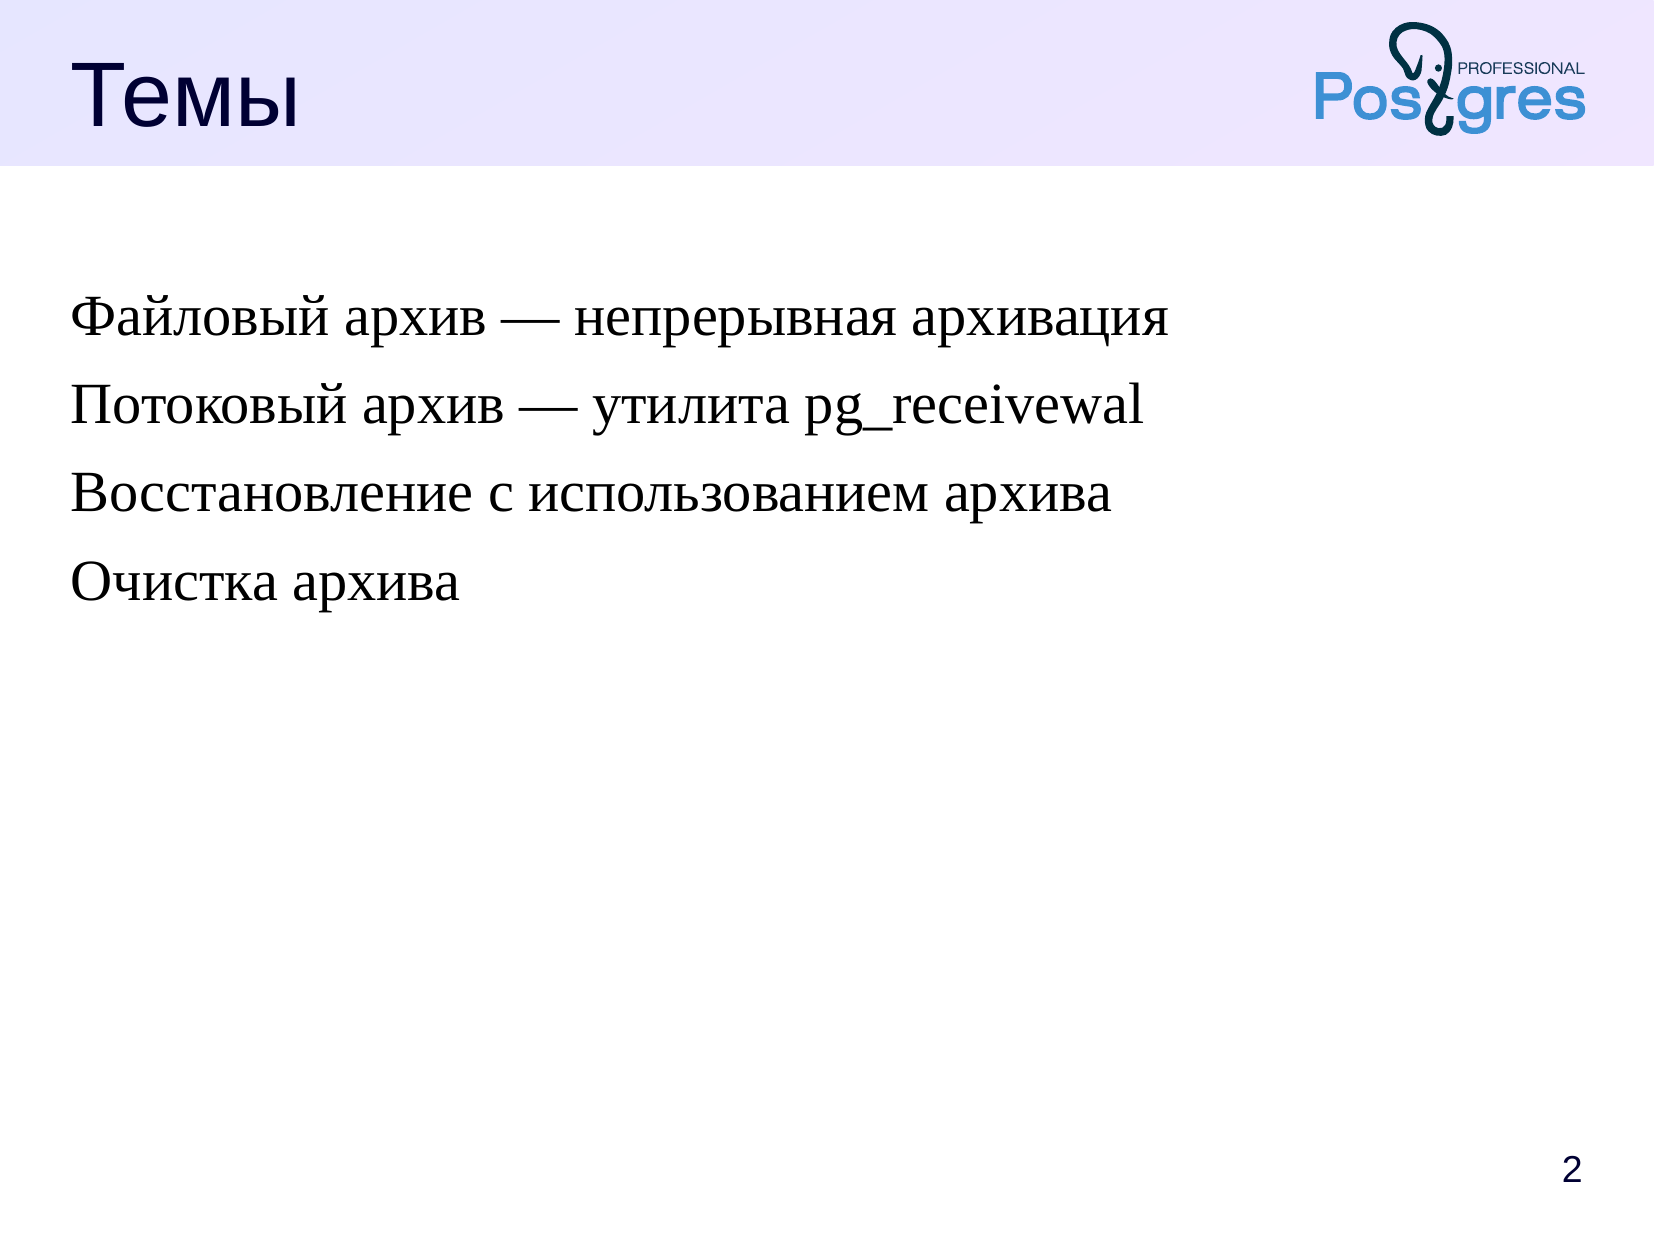

# Темы
Файловый архив — непрерывная архивация
Потоковый архив — утилита pg_receivewal
Восстановление с использованием архива
Очистка архива